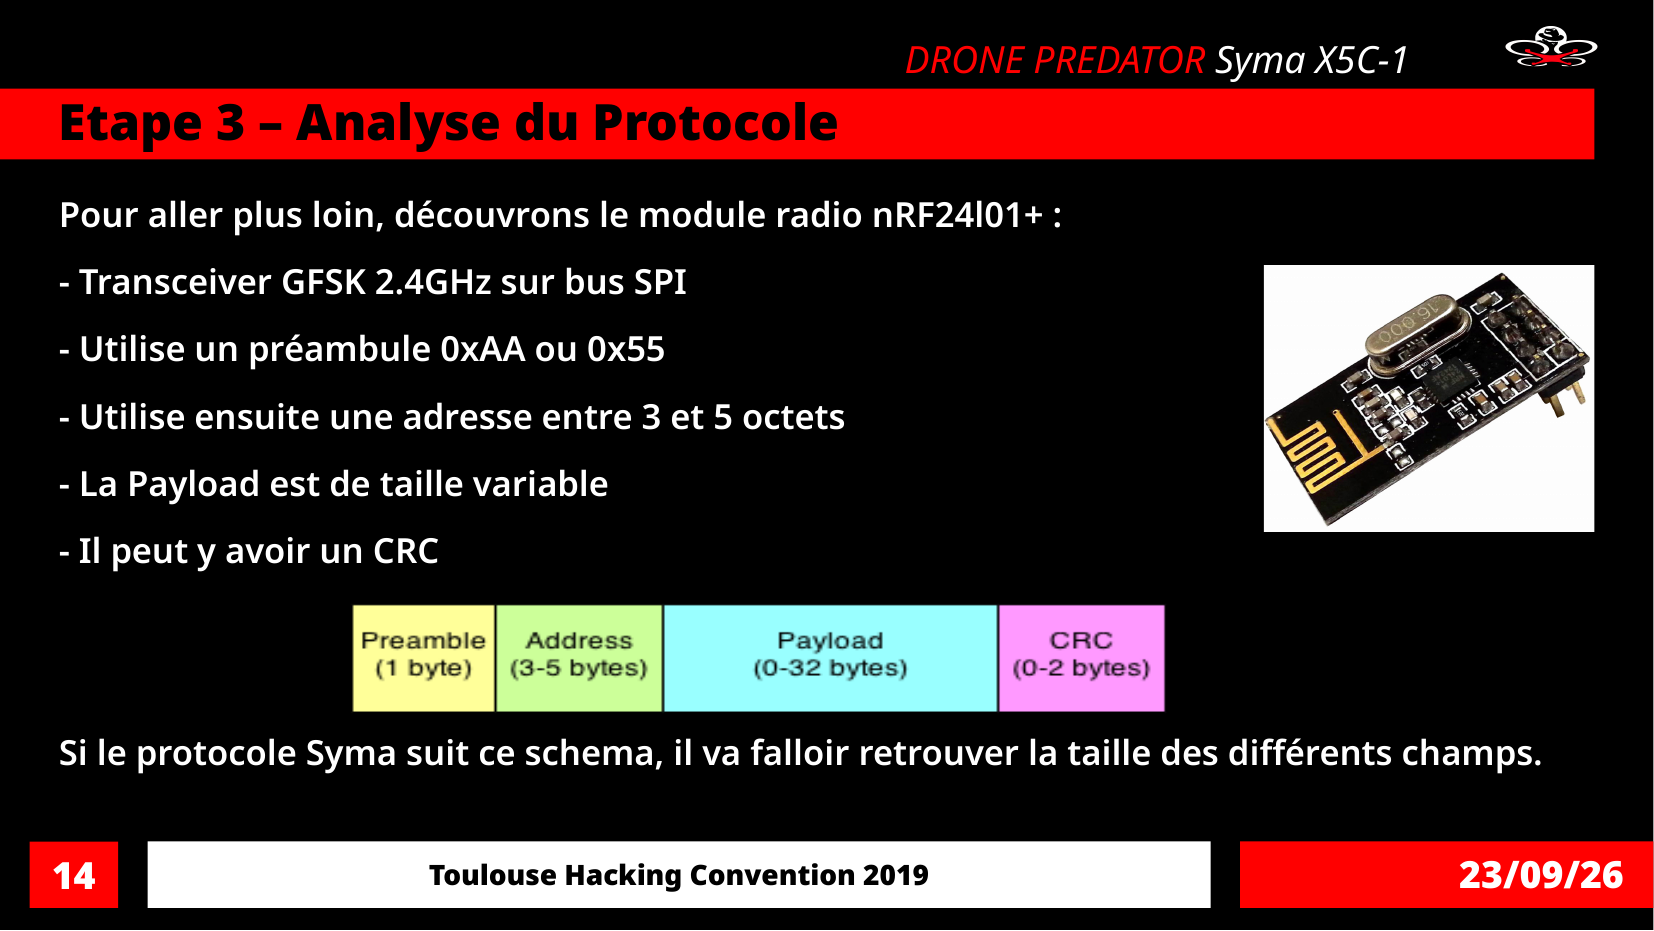

# Etape 3 – Analyse du Protocole
Pour aller plus loin, découvrons le module radio nRF24l01+ :
- Transceiver GFSK 2.4GHz sur bus SPI
- Utilise un préambule 0xAA ou 0x55
- Utilise ensuite une adresse entre 3 et 5 octets
- La Payload est de taille variable
- Il peut y avoir un CRC
Si le protocole Syma suit ce schema, il va falloir retrouver la taille des différents champs.
14